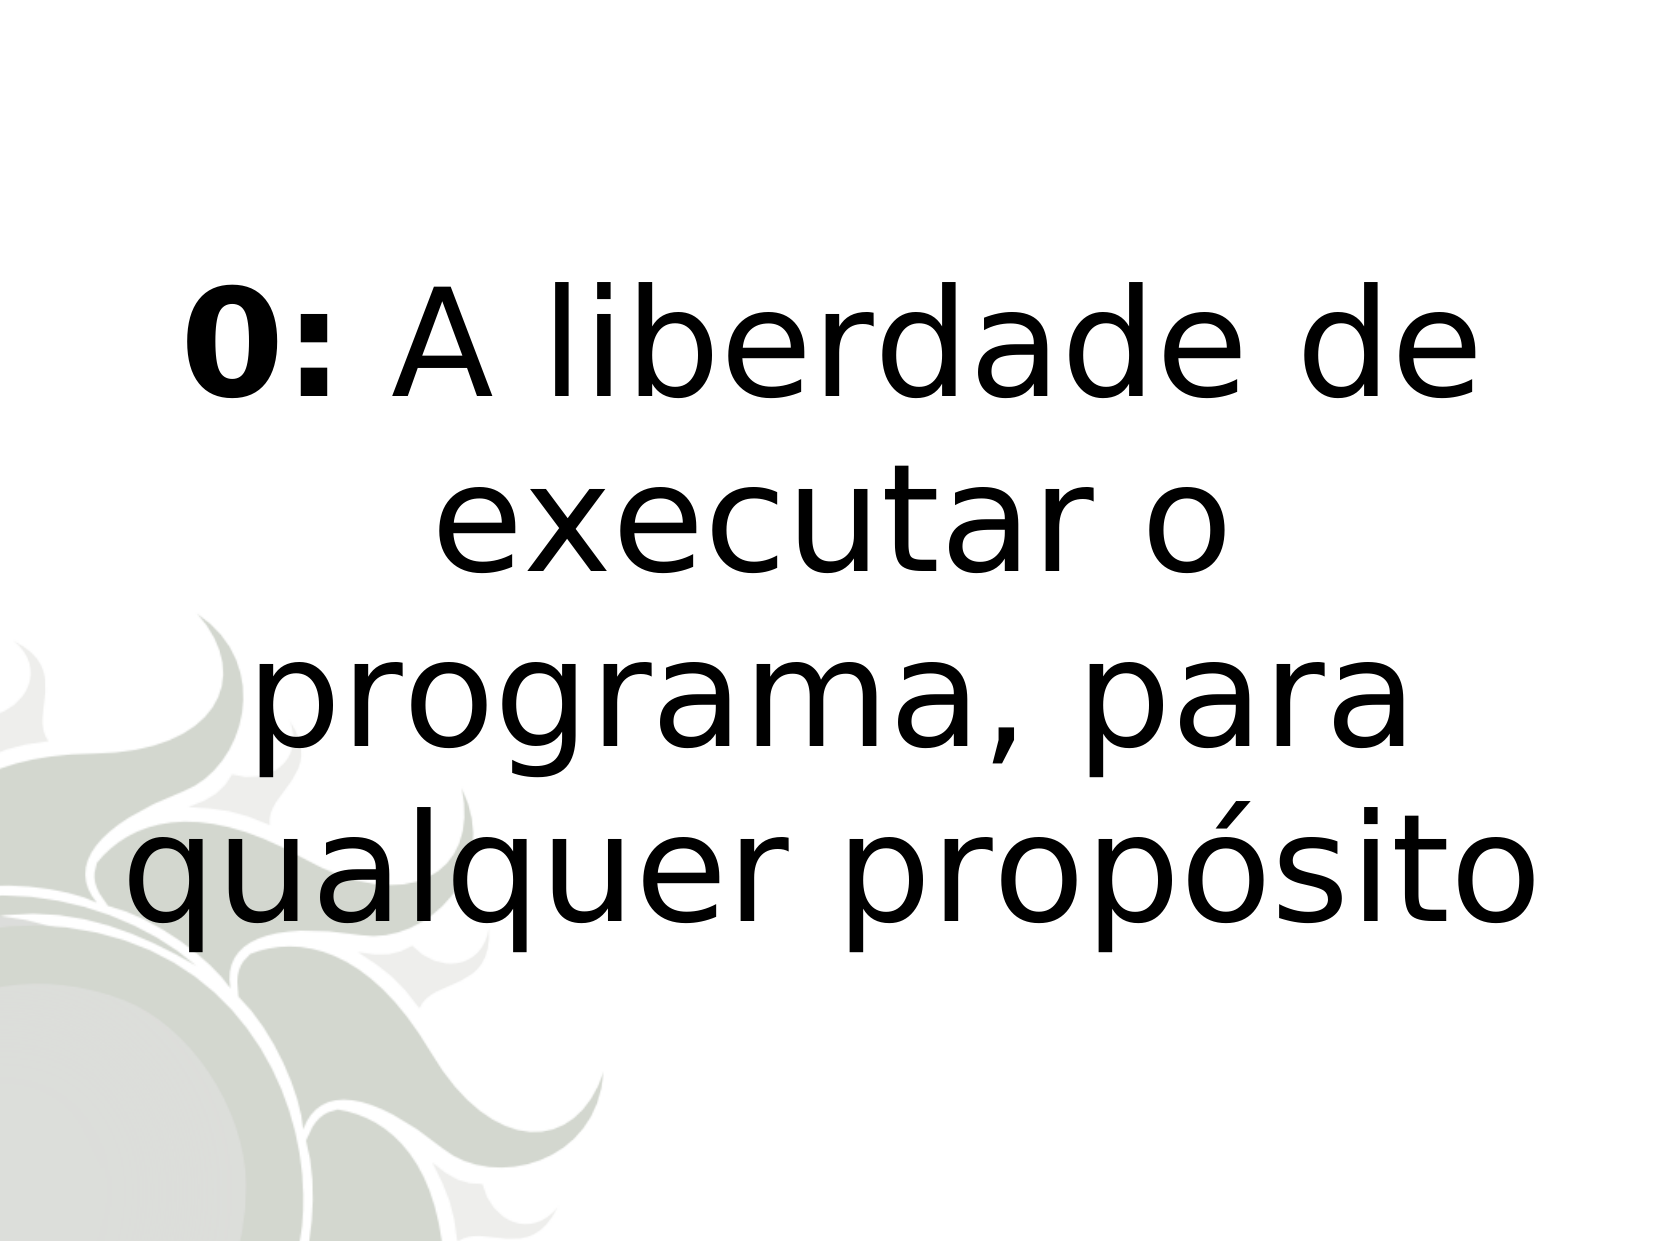

# 0: A liberdade de executar o programa, para qualquer propósito